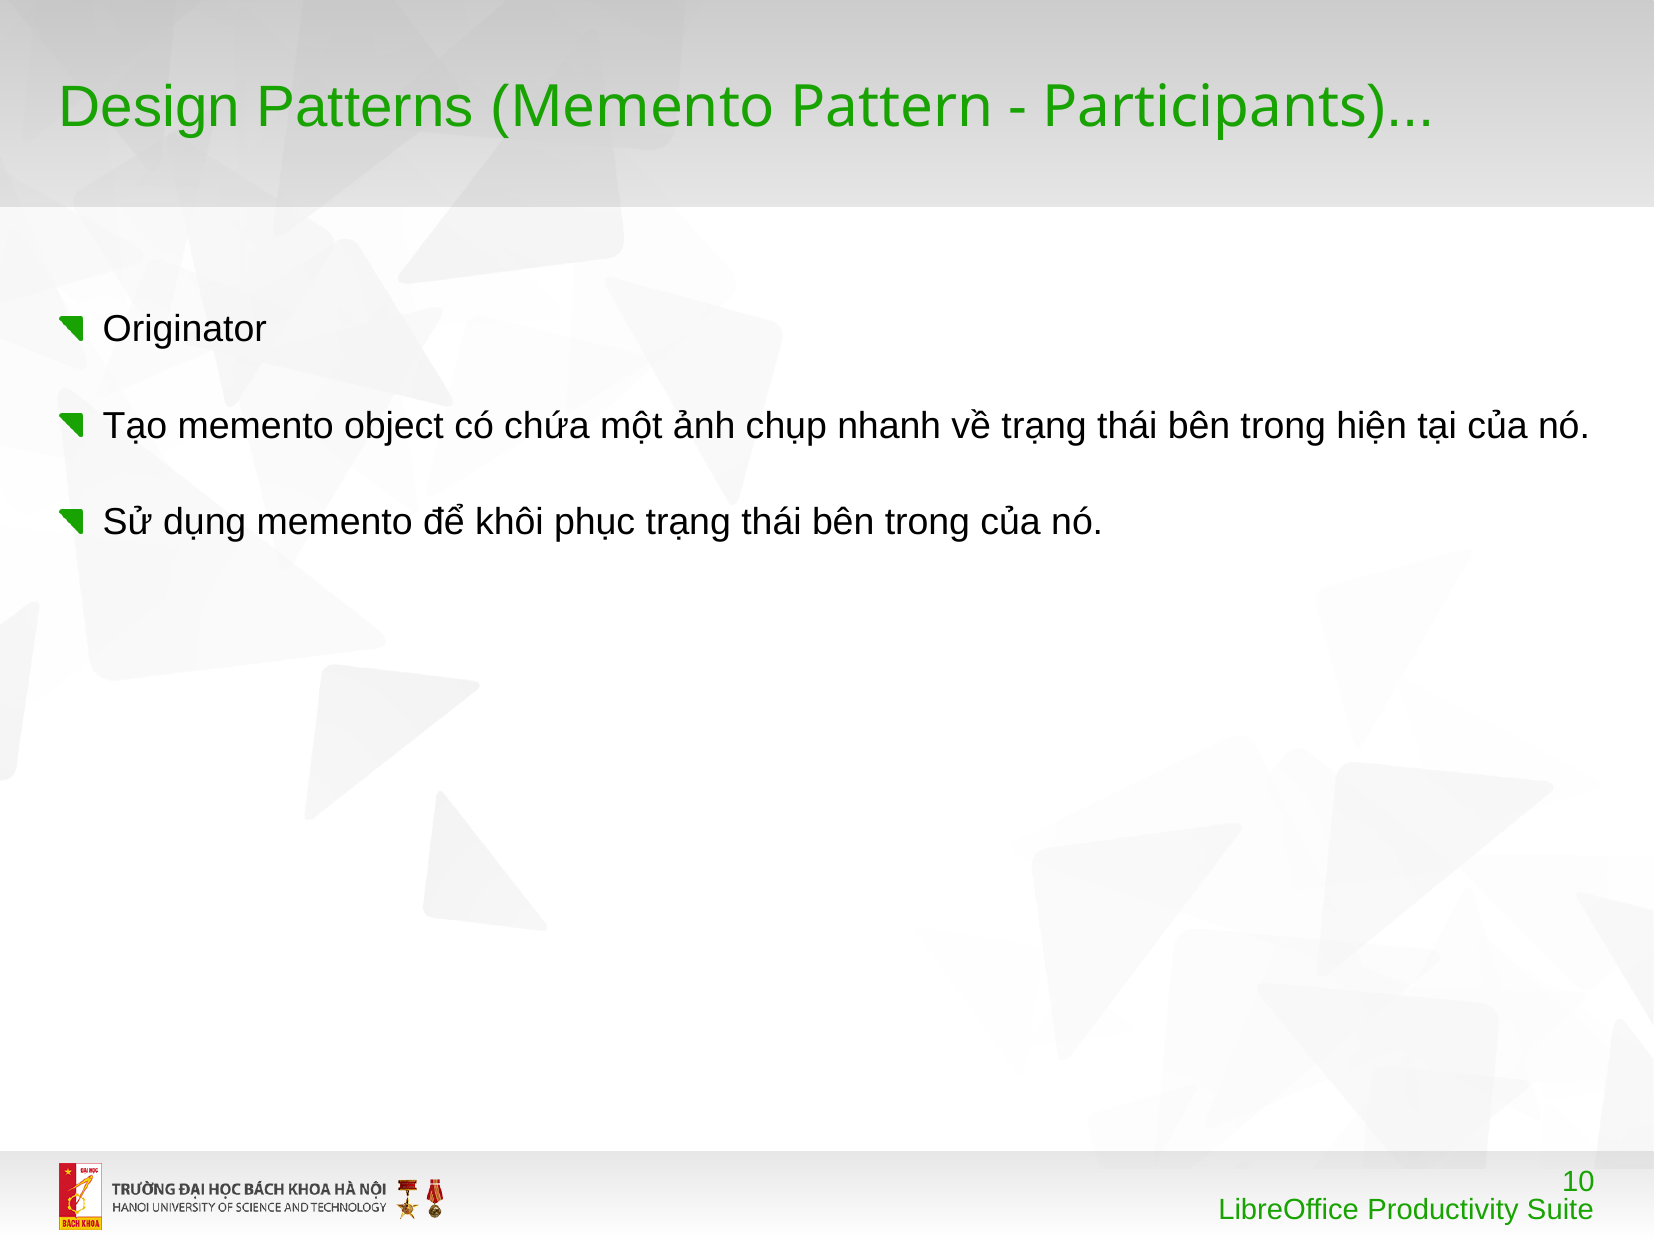

# Design Patterns (Memento Pattern - Participants)...
Originator
Tạo memento object có chứa một ảnh chụp nhanh về trạng thái bên trong hiện tại của nó.
Sử dụng memento để khôi phục trạng thái bên trong của nó.
10
LibreOffice Productivity Suite